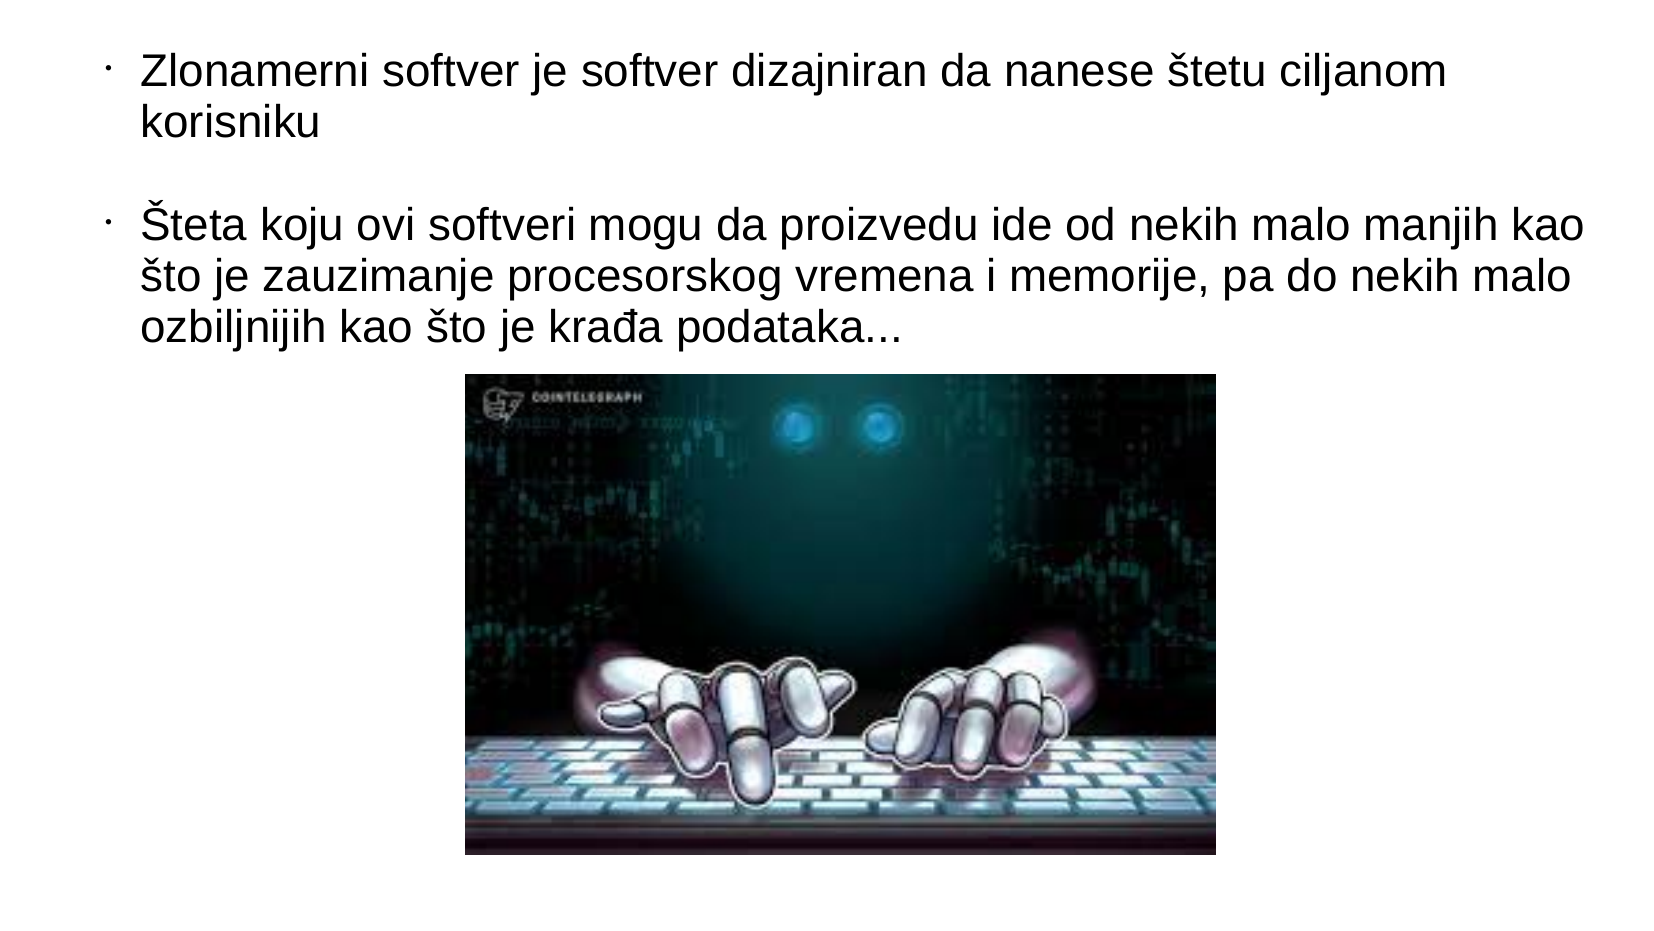

# Zlonamerni softver je softver dizajniran da nanese štetu ciljanom korisniku
Šteta koju ovi softveri mogu da proizvedu ide od nekih malo manjih kao što je zauzimanje procesorskog vremena i memorije, pa do nekih malo ozbiljnijih kao što je krađa podataka...